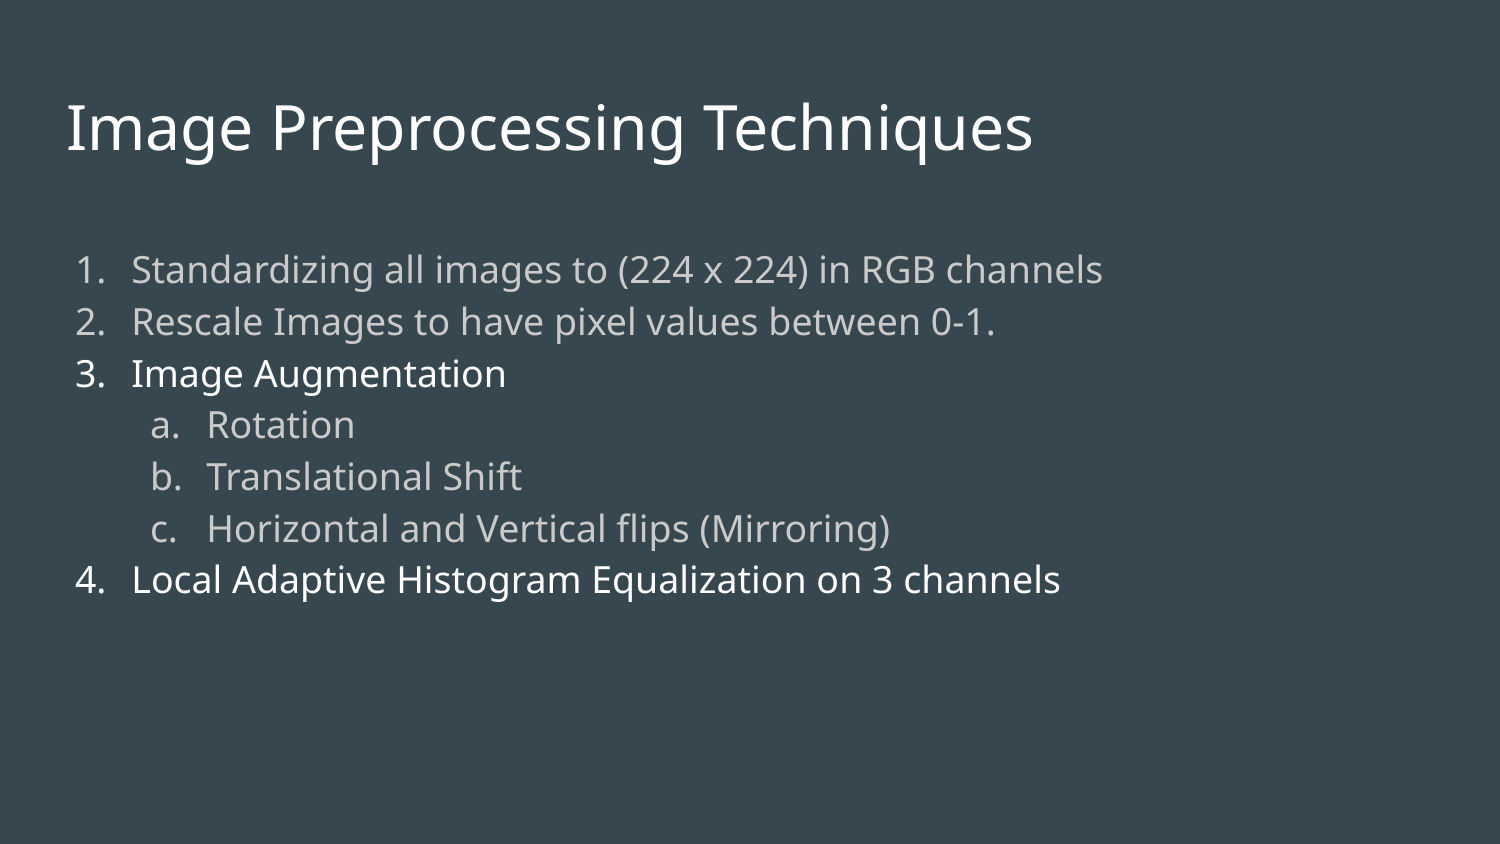

# Image Preprocessing Techniques
Standardizing all images to (224 x 224) in RGB channels
Rescale Images to have pixel values between 0-1.
Image Augmentation
Rotation
Translational Shift
Horizontal and Vertical flips (Mirroring)
Local Adaptive Histogram Equalization on 3 channels